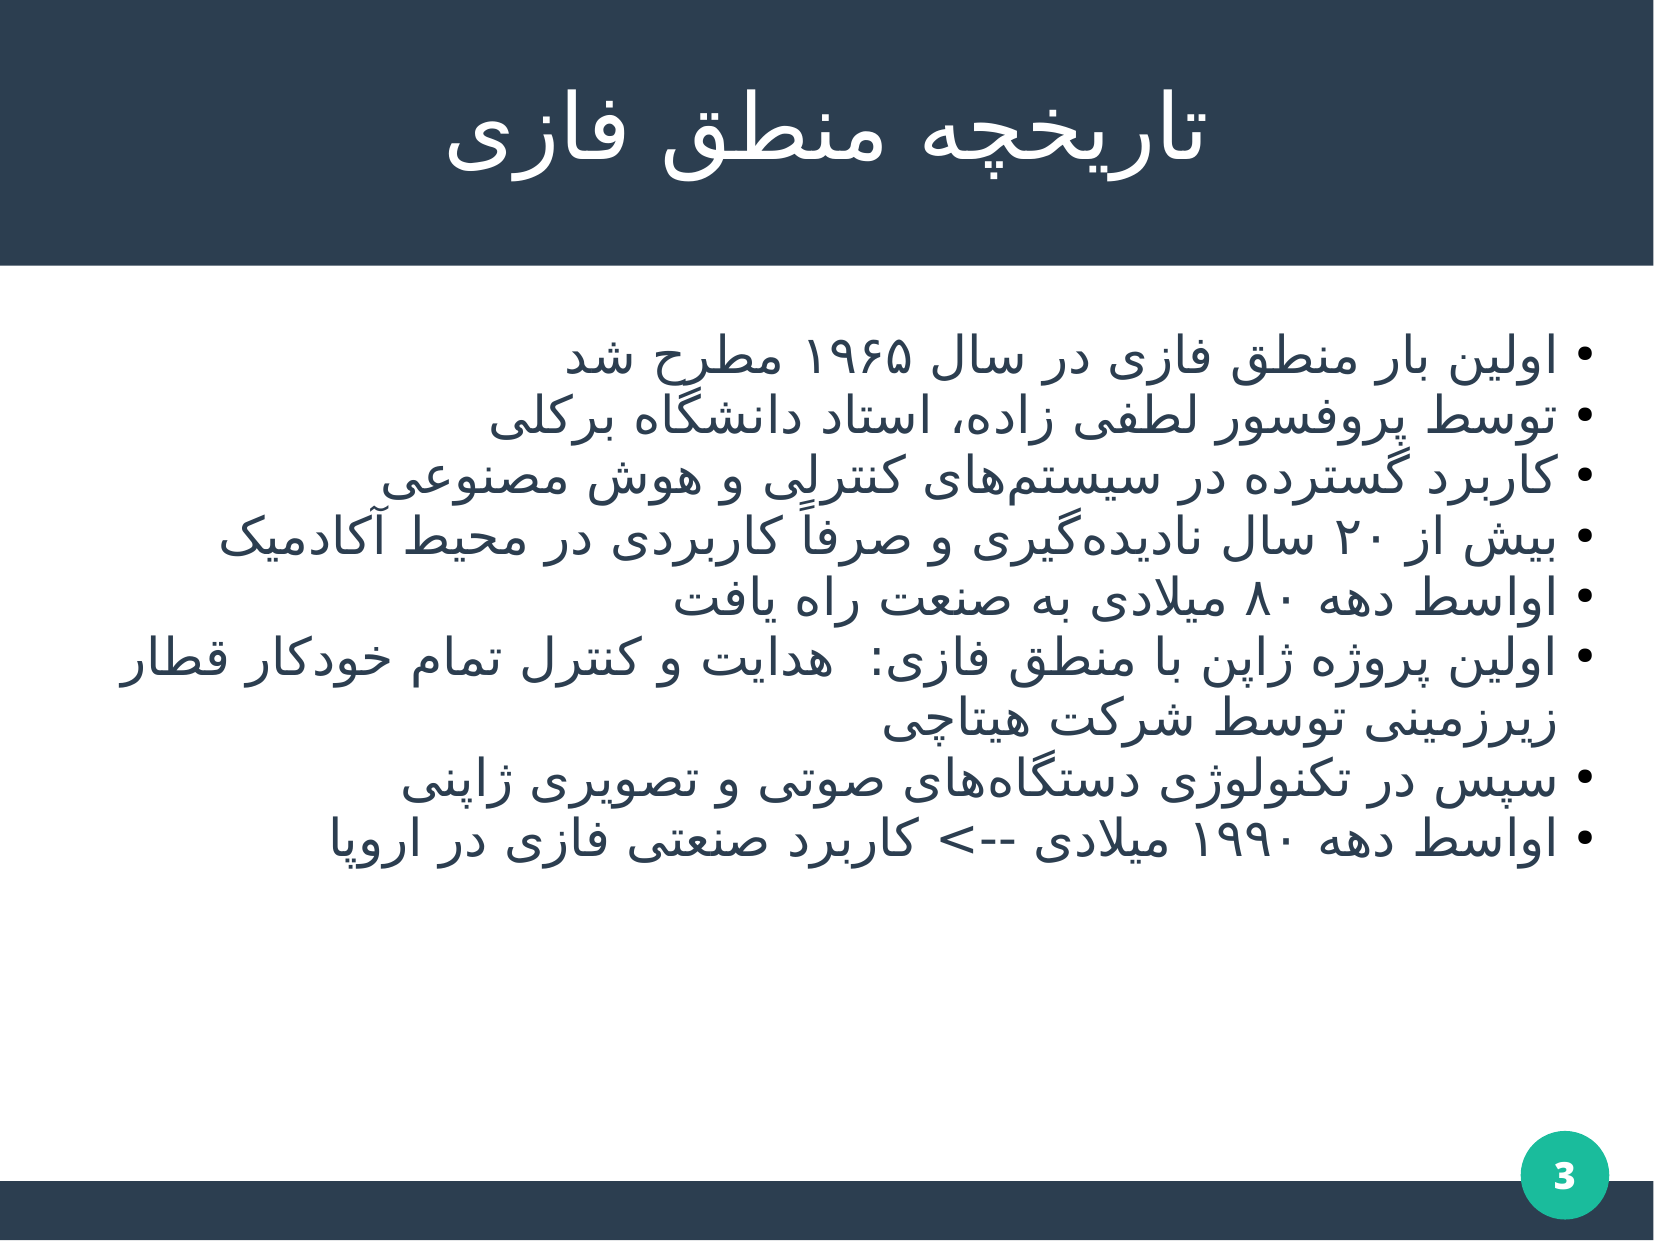

# تاریخچه منطق فازی
اولین بار منطق فازی در سال ۱۹۶۵ مطرح شد
توسط پروفسور لطفی زاده، استاد دانشگاه برکلی
کاربرد گسترده در سیستم‌های کنترلی و هوش مصنوعی
بیش از ۲۰ سال نادیده‌گیری و صرفاً کاربردی در محیط آکادمیک
اواسط دهه ۸۰ میلادی به صنعت راه یافت
اولین پروژه ژاپن با منطق فازی: هدایت و کنترل تمام خودکار قطار زیرزمینی توسط شرکت هیتاچی
سپس در تکنولوژی دستگاه‌های صوتی و تصویری ژاپنی‌
اواسط دهه ۱۹۹۰ میلادی --> کاربرد صنعتی فازی در اروپا
3